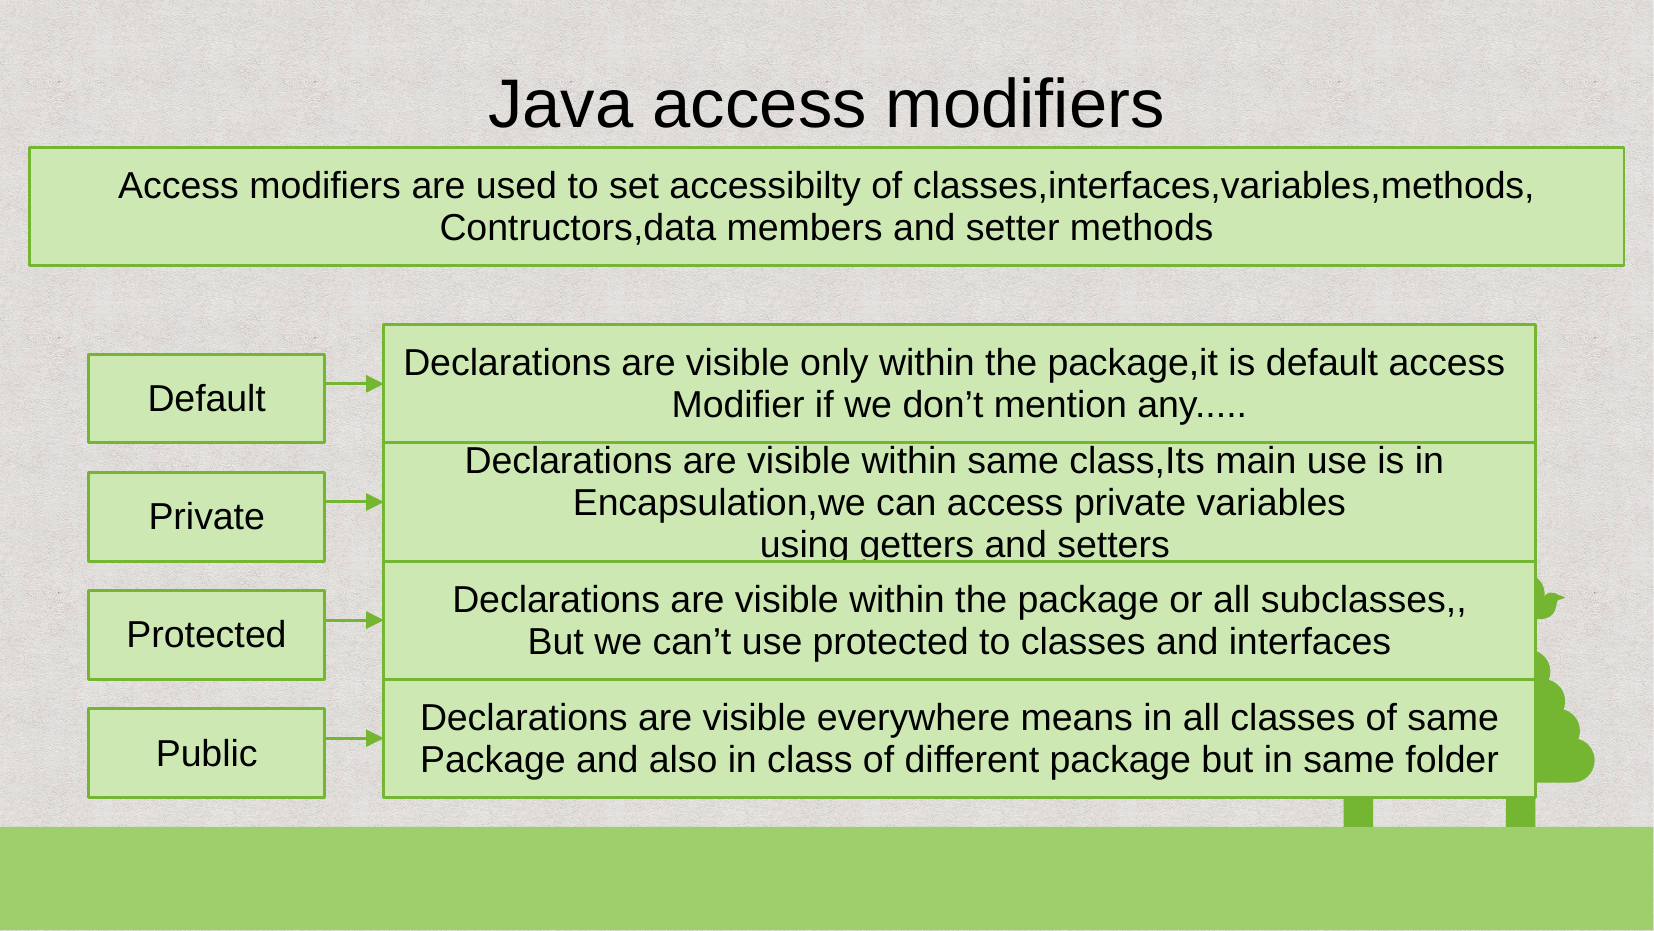

# Java access modifiers
Access modifiers are used to set accessibilty of classes,interfaces,variables,methods,
Contructors,data members and setter methods
Declarations are visible only within the package,it is default access
Modifier if we don’t mention any.....
Default
Declarations are visible within same class,Its main use is in
Encapsulation,we can access private variables
 using getters and setters
Private
Declarations are visible within the package or all subclasses,,
But we can’t use protected to classes and interfaces
Protected
Declarations are visible everywhere means in all classes of same
Package and also in class of different package but in same folder
Public